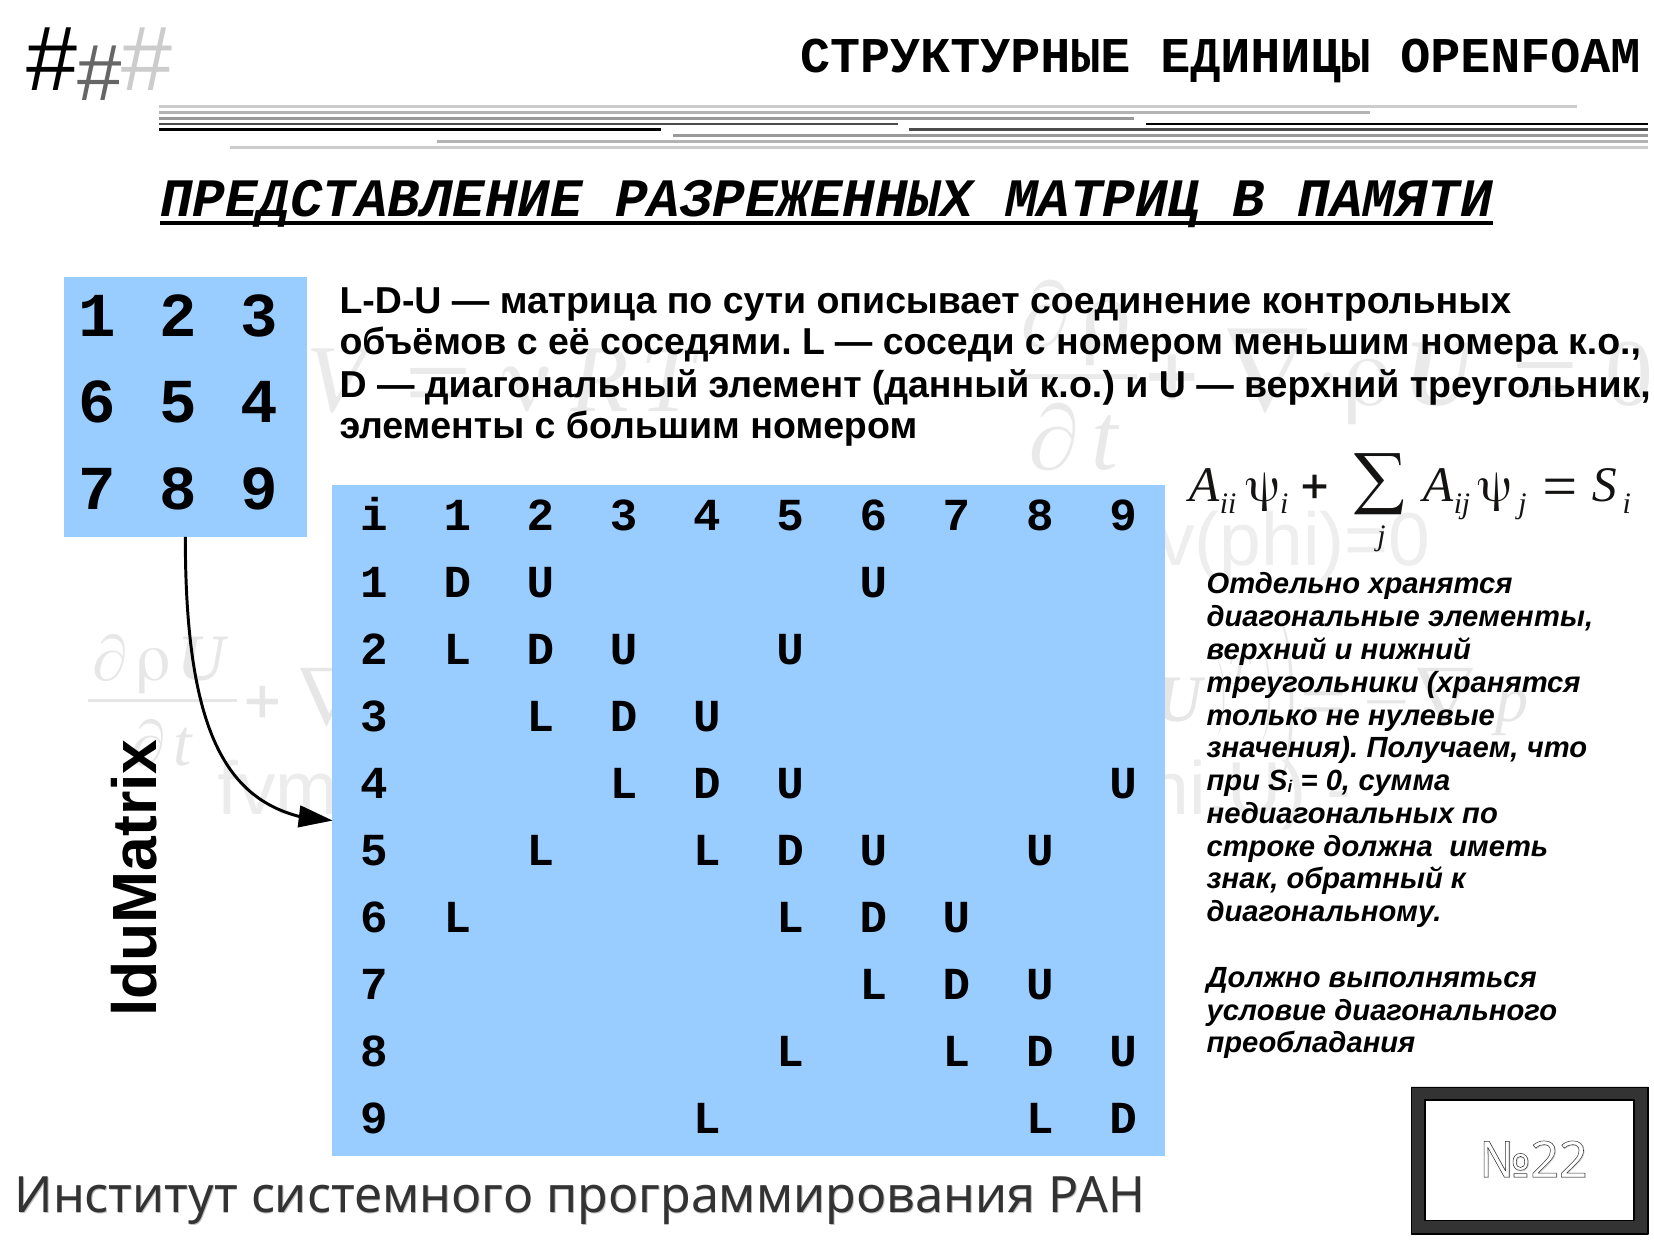

# ПРЕДСТАВЛЕНИЕ РАЗРЕЖЕННЫХ МАТРИЦ В ПАМЯТИ
L-D-U — матрица по сути описывает соединение контрольных
объёмов с её соседями. L — соседи с номером меньшим номера к.о.,
D — диагональный элемент (данный к.о.) и U — верхний треугольник,
элементы с большим номером
| 1 | 2 | 3 |
| --- | --- | --- |
| 6 | 5 | 4 |
| 7 | 8 | 9 |
| i | 1 | 2 | 3 | 4 | 5 | 6 | 7 | 8 | 9 |
| --- | --- | --- | --- | --- | --- | --- | --- | --- | --- |
| 1 | D | U | | | | U | | | |
| 2 | L | D | U | | U | | | | |
| 3 | | L | D | U | | | | | |
| 4 | | | L | D | U | | | | U |
| 5 | | L | | L | D | U | | U | |
| 6 | L | | | | L | D | U | | |
| 7 | | | | | | L | D | U | |
| 8 | | | | | L | | L | D | U |
| 9 | | | | L | | | | L | D |
Отдельно хранятся диагональные элементы, верхний и нижний треугольники (хранятся только не нулевые значения). Получаем, что при Si = 0, сумма недиагональных по строке должна иметь знак, обратный к диагональному.
Должно выполняться условие диагонального преобладания
lduMatrix